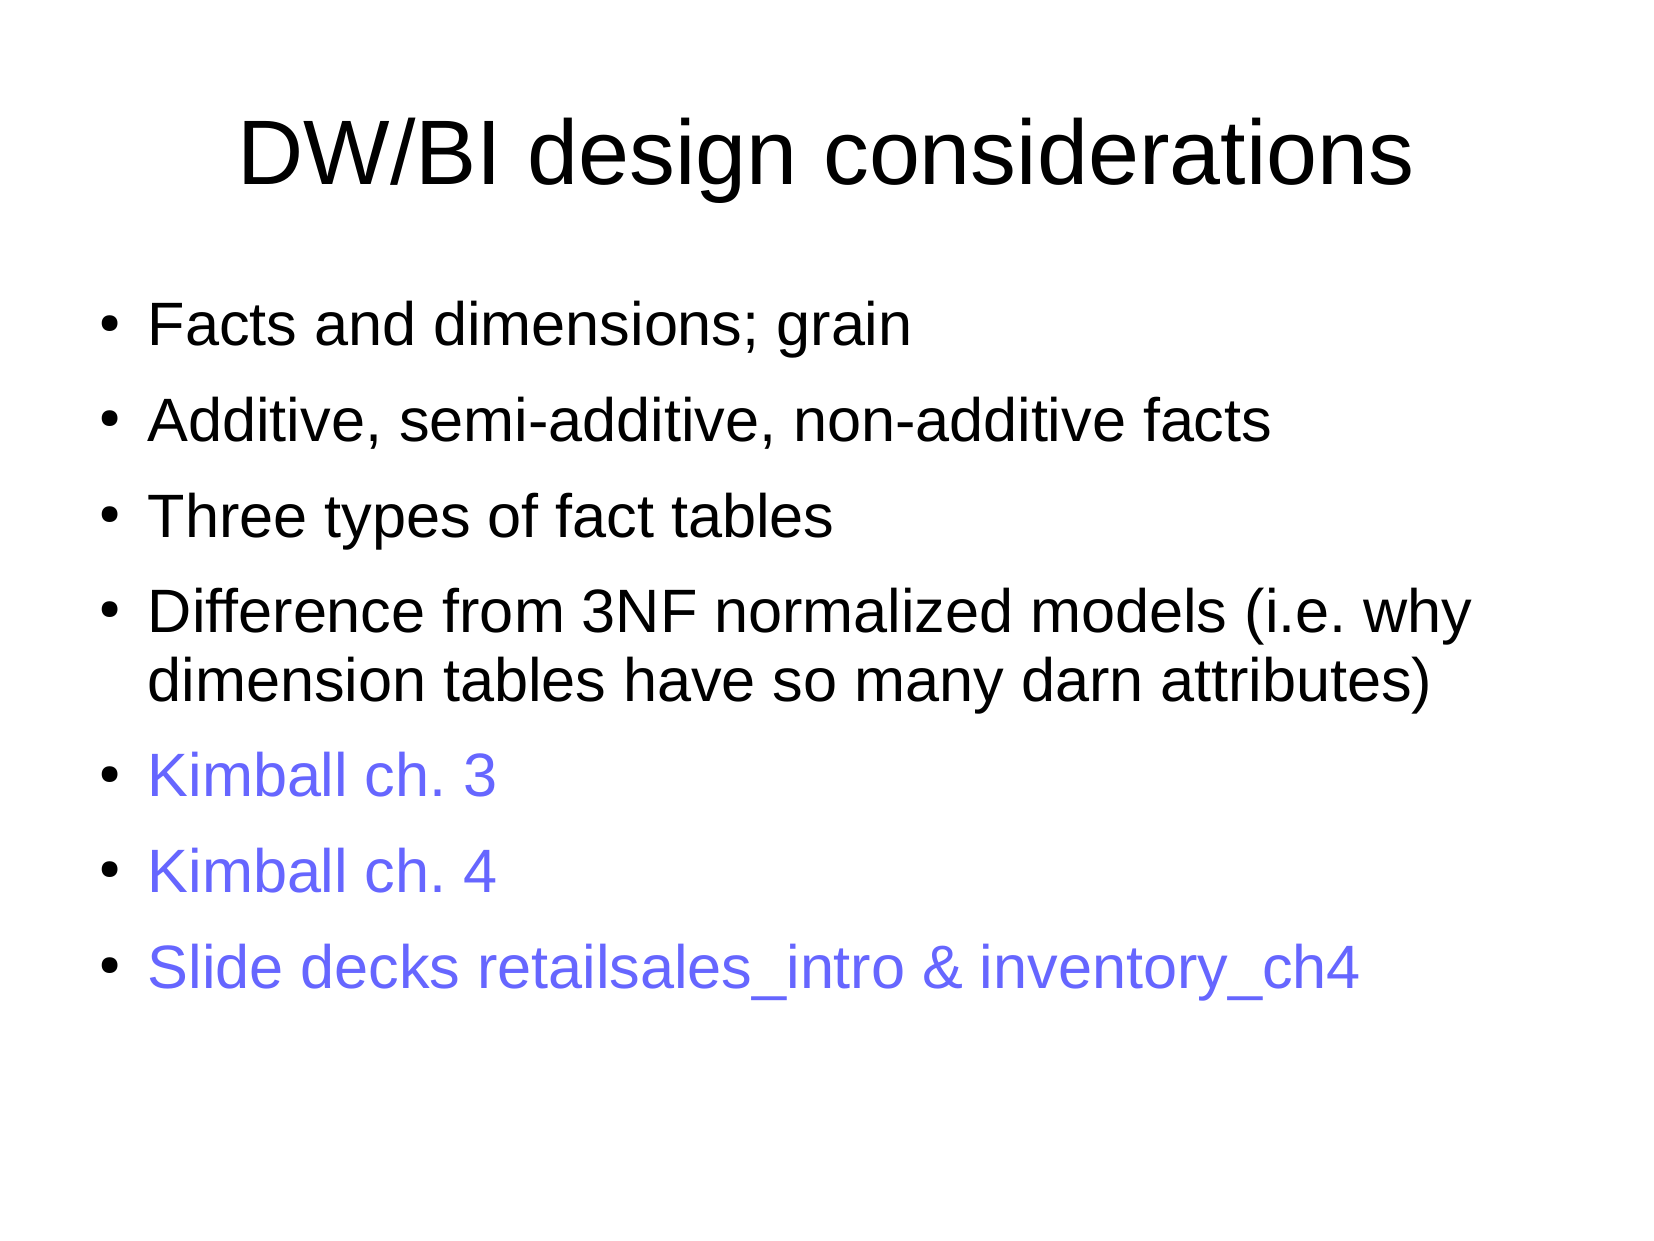

# DW/BI design considerations
Facts and dimensions; grain
Additive, semi-additive, non-additive facts
Three types of fact tables
Difference from 3NF normalized models (i.e. why dimension tables have so many darn attributes)
Kimball ch. 3
Kimball ch. 4
Slide decks retailsales_intro & inventory_ch4